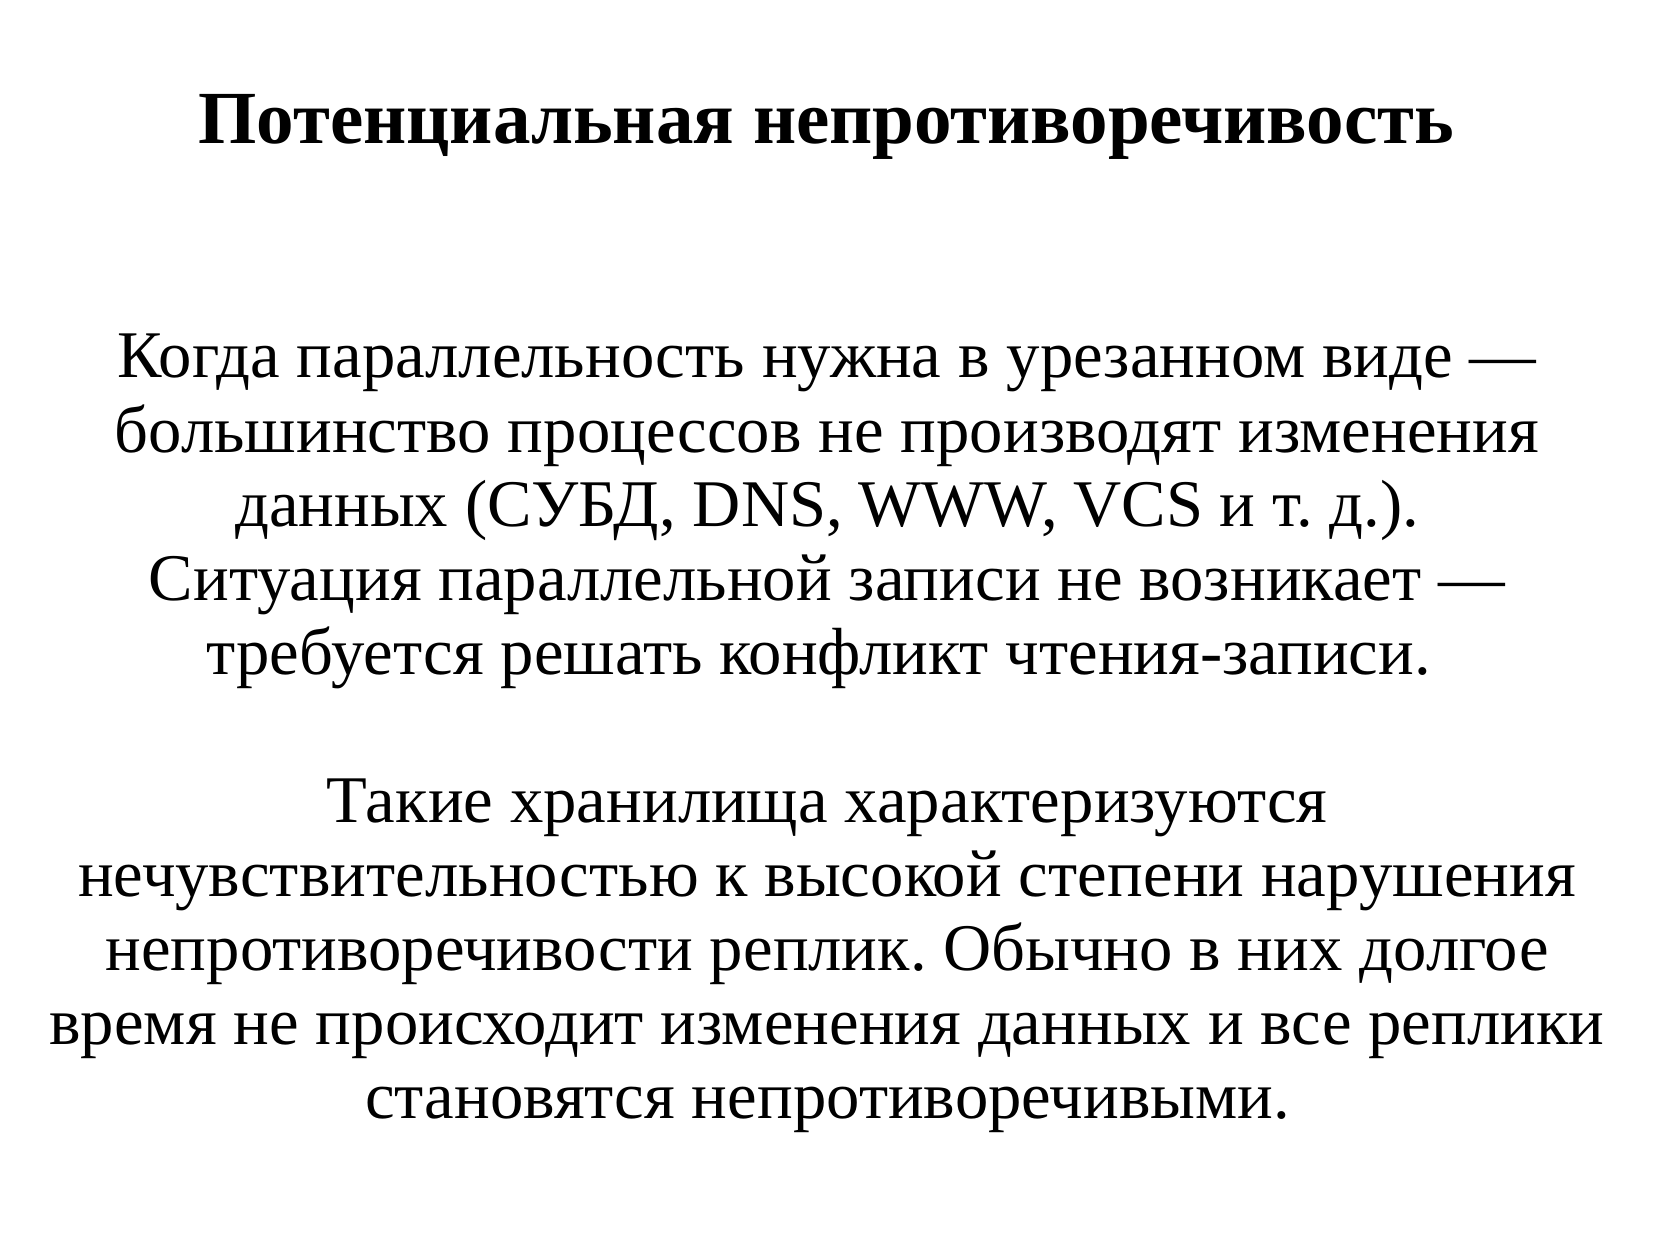

# Потенциальная непротиворечивость
Когда параллельность нужна в урезанном виде — большинство процессов не производят изменения данных (СУБД, DNS, WWW, VCS и т. д.).
Ситуация параллельной записи не возникает — требуется решать конфликт чтения-записи.
Такие хранилища характеризуются нечувствительностью к высокой степени нарушения непротиворечивости реплик. Обычно в них долгое время не происходит изменения данных и все реплики становятся непротиворечивыми.